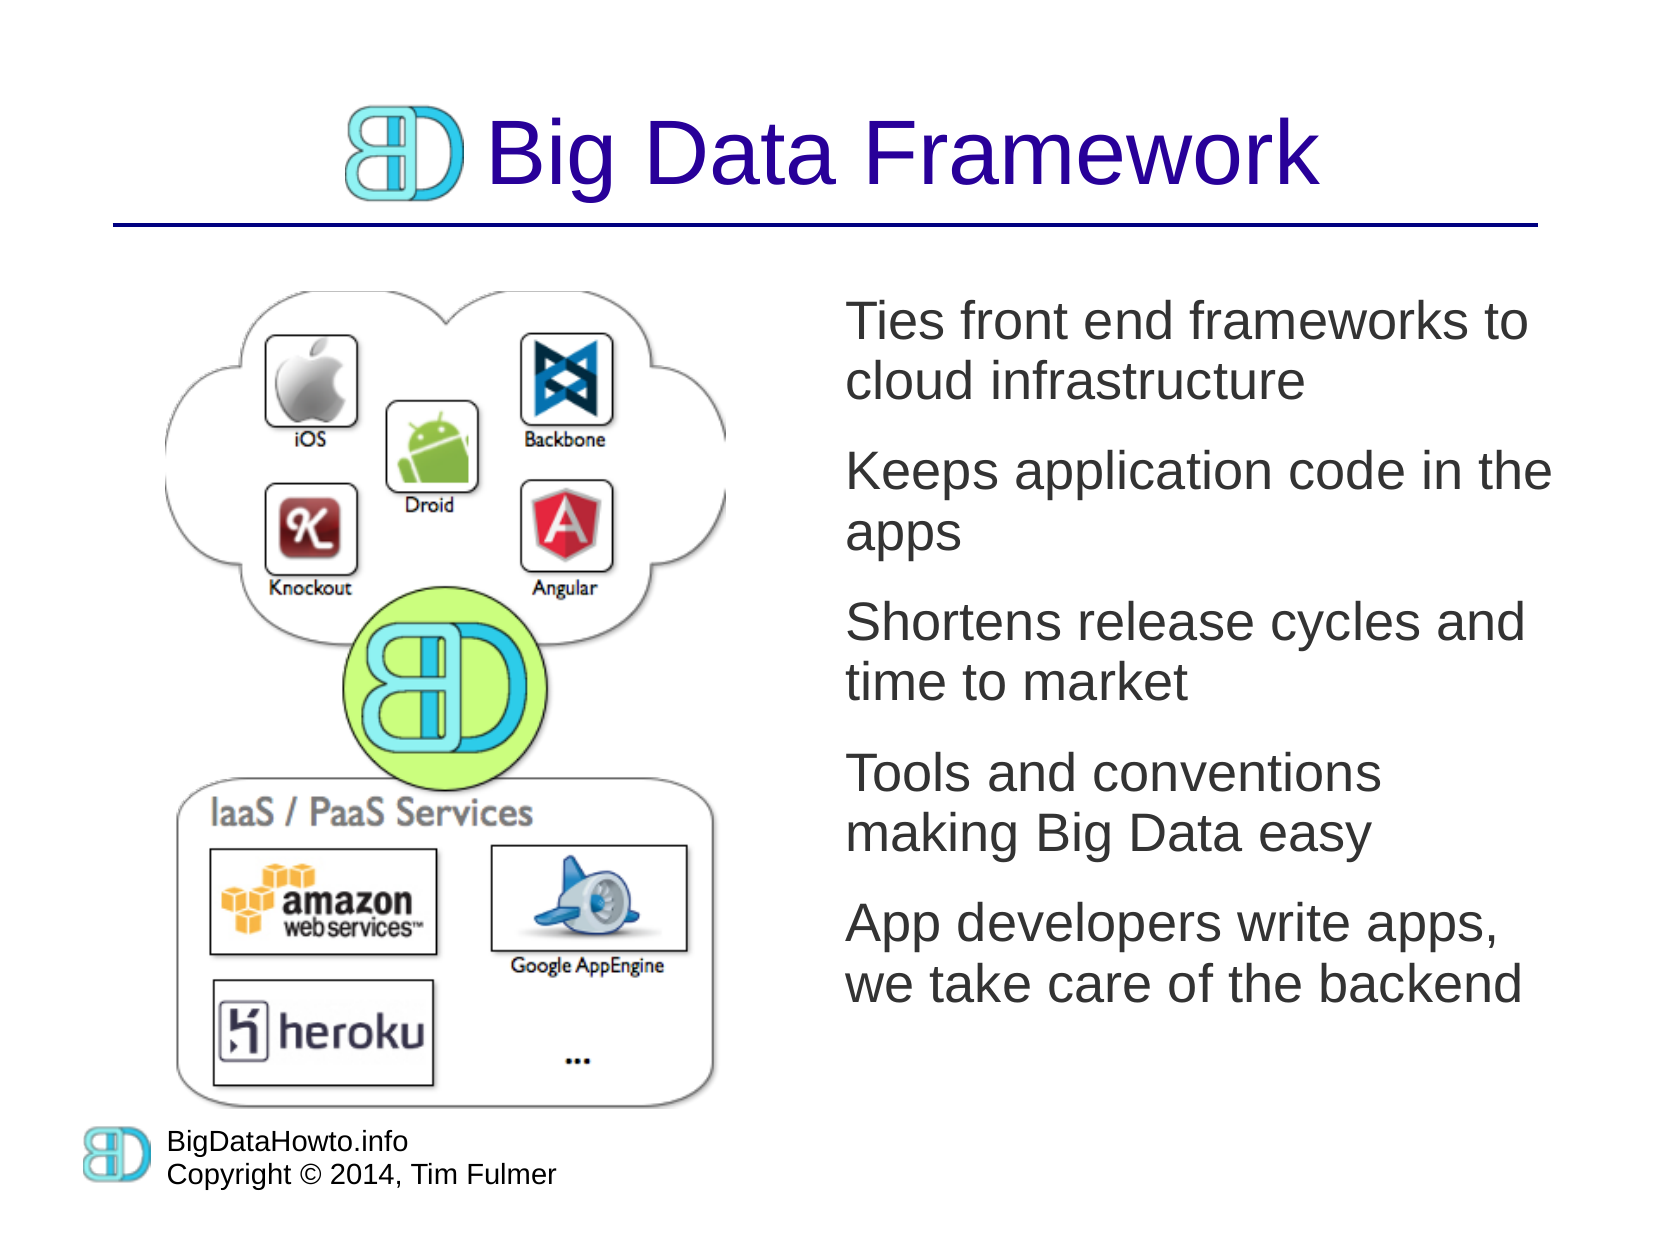

# Big Data Framework
Ties front end frameworks to cloud infrastructure
Keeps application code in the apps
Shortens release cycles and time to market
Tools and conventions making Big Data easy
App developers write apps, we take care of the backend